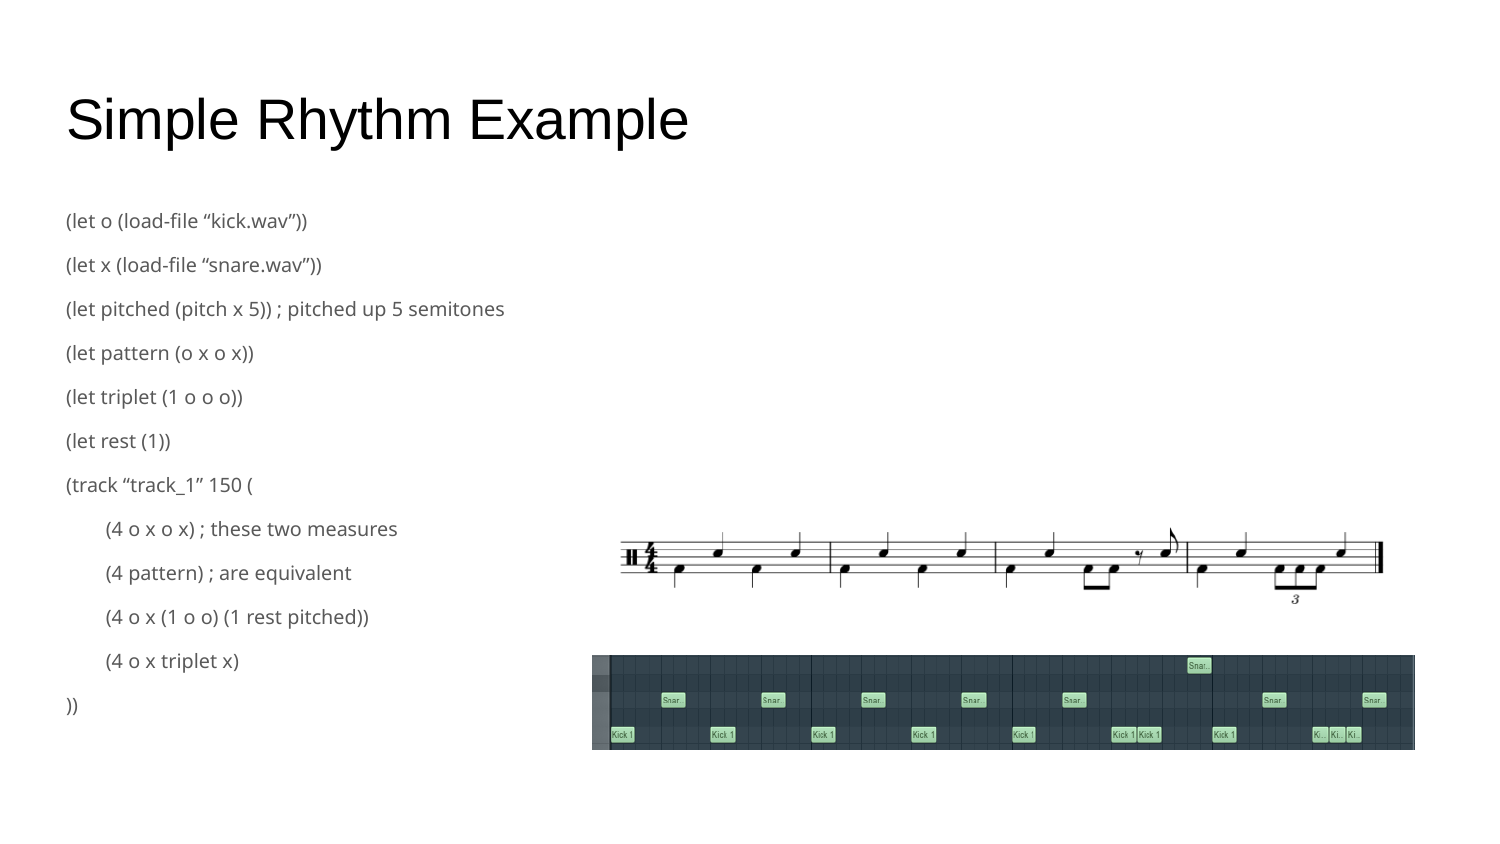

# Simple Rhythm Example
(let o (load-file “kick.wav”))
(let x (load-file “snare.wav”))
(let pitched (pitch x 5)) ; pitched up 5 semitones
(let pattern (o x o x))
(let triplet (1 o o o))
(let rest (1))
(track “track_1” 150 (
	(4 o x o x) ; these two measures
	(4 pattern) ; are equivalent
	(4 o x (1 o o) (1 rest pitched))
	(4 o x triplet x)
))